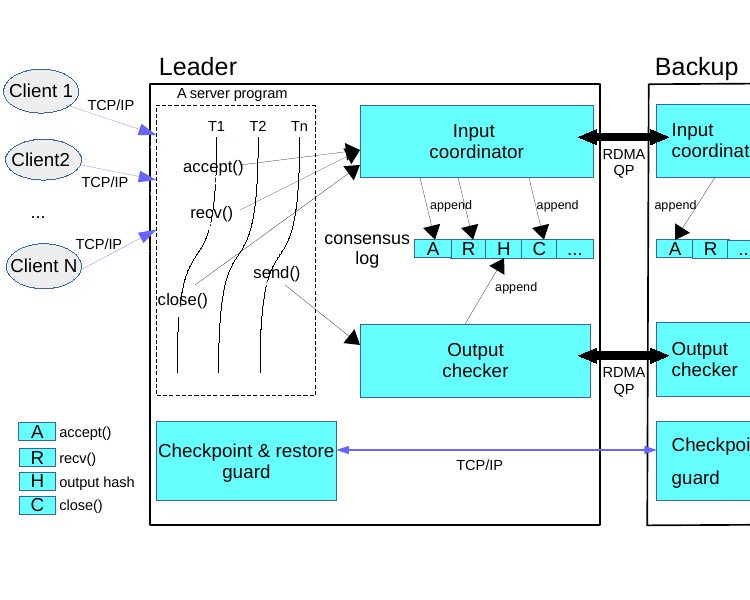

Leader
Backup
Client 1
A server program
TCP/IP
Input
coordinator
Input
coordinator
T1
T2
Tn
RDMA
QP
Client2
accept()
TCP/IP
append
append
append
...
recv()
consensus
log
TCP/IP
A
A
R
C
...
R
H
...
Client N
send()
append
close()
Output
checker
Output
checker
RDMA
QP
accept()
Checkpoint & restore
guard
Checkpoint &restore
guard
A
recv()
R
TCP/IP
output hash
H
close()
C